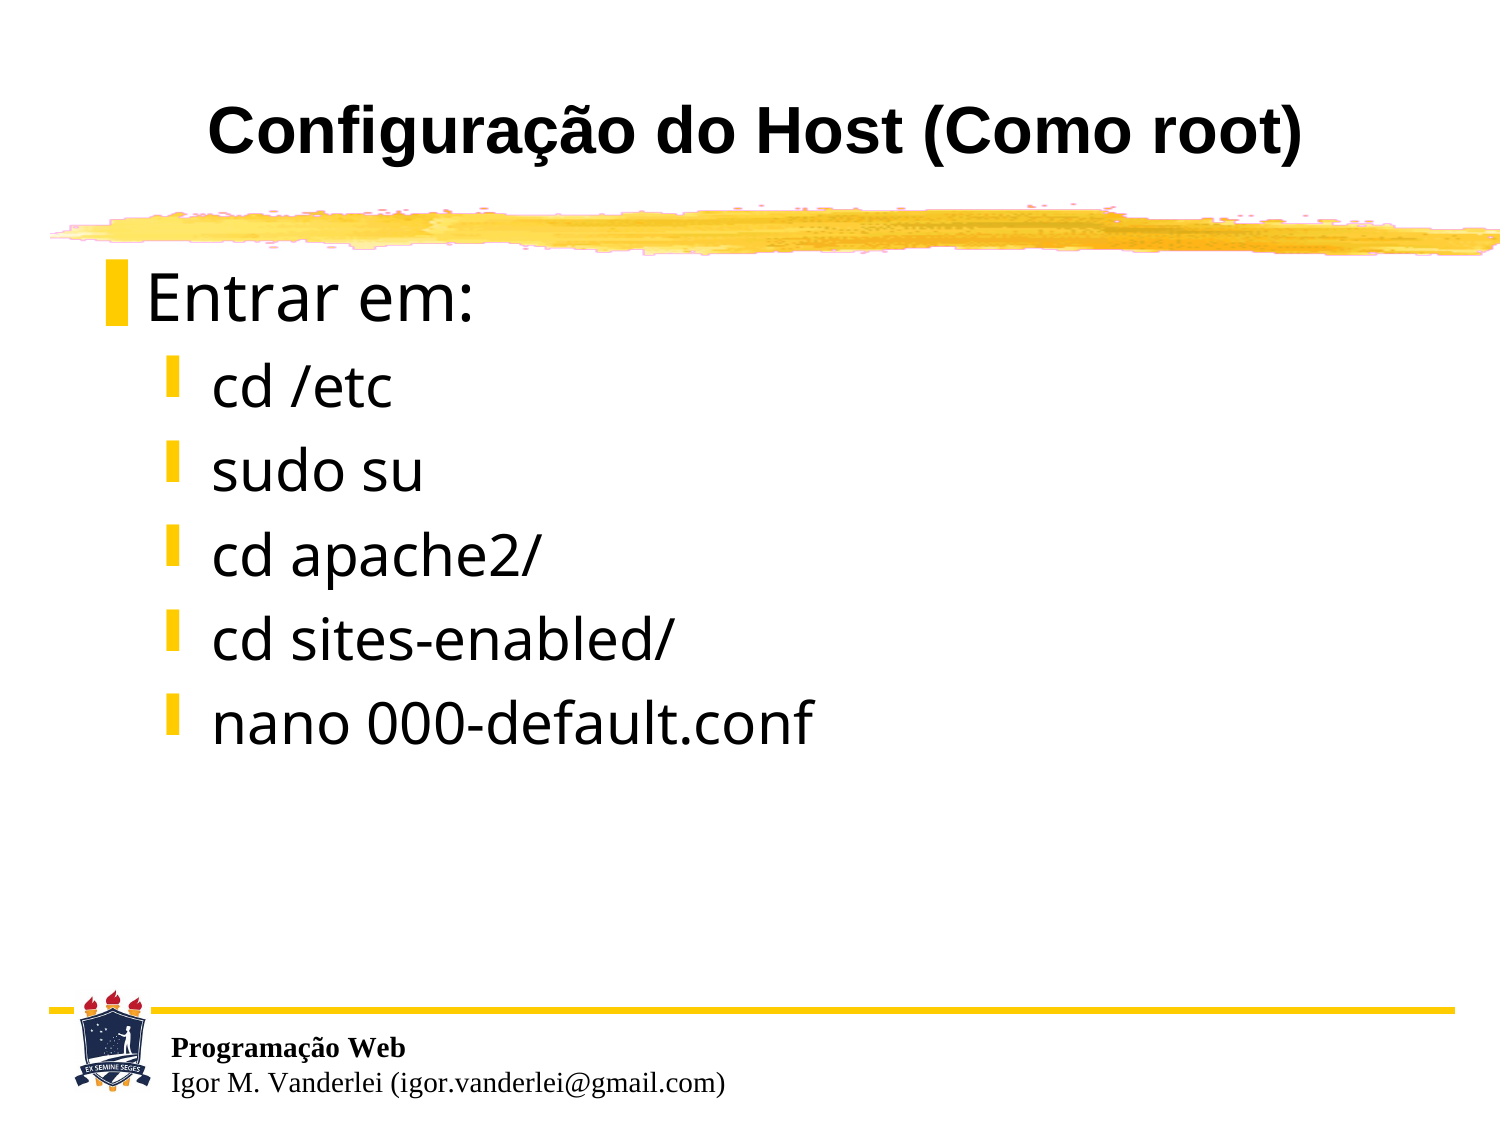

# Configuração do Host (Como root)
Entrar em:
cd /etc
sudo su
cd apache2/
cd sites-enabled/
nano 000-default.conf